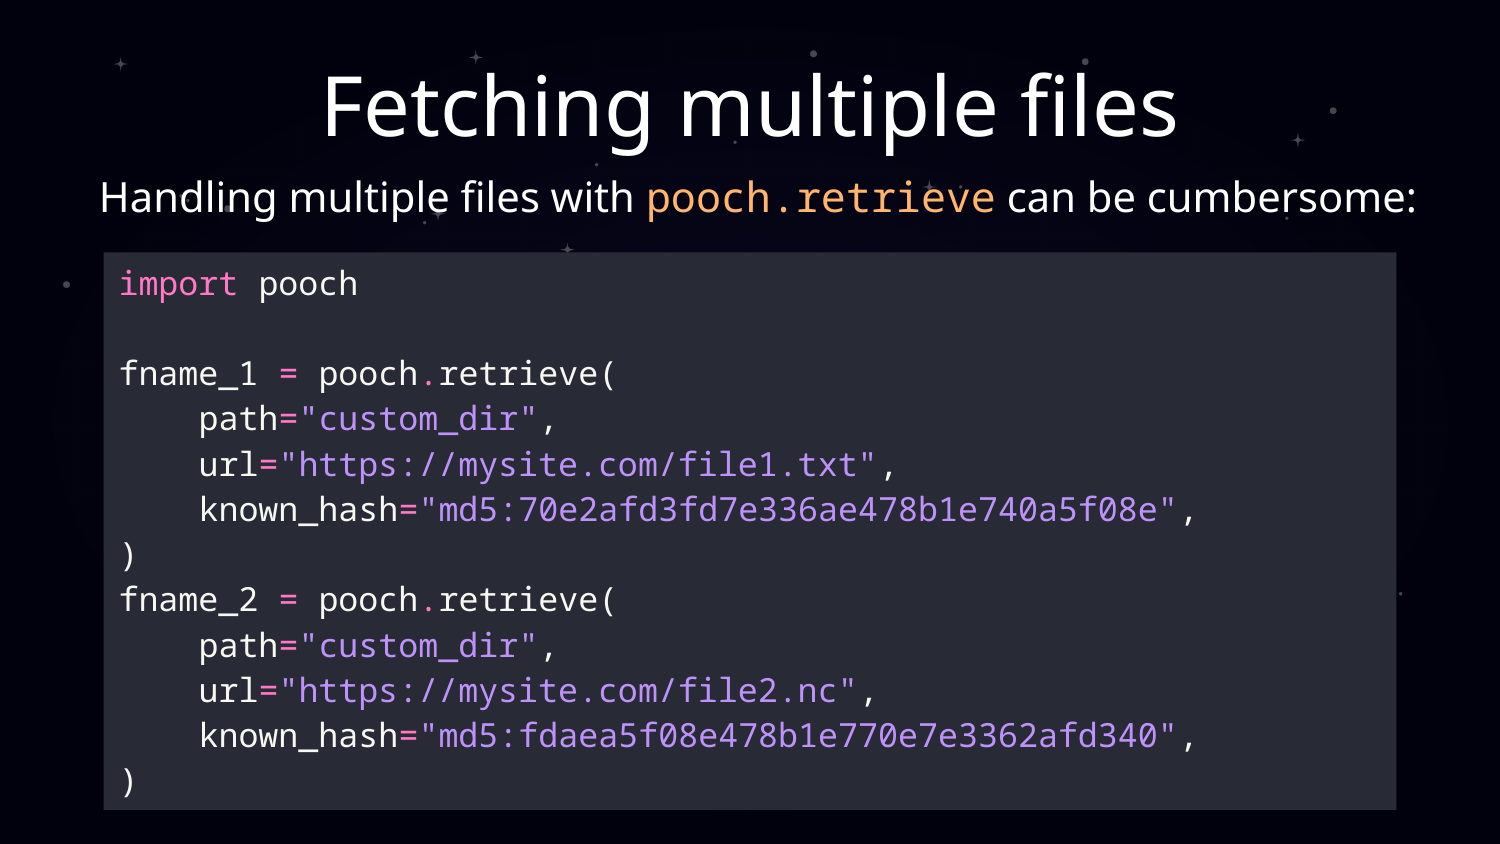

# Fetching multiple files
Handling multiple files with pooch.retrieve can be cumbersome:
import pooch
fname_1 = pooch.retrieve(
 path="custom_dir",
 url="https://mysite.com/file1.txt",
 known_hash="md5:70e2afd3fd7e336ae478b1e740a5f08e",
)
fname_2 = pooch.retrieve(
 path="custom_dir",
 url="https://mysite.com/file2.nc",
 known_hash="md5:fdaea5f08e478b1e770e7e3362afd340",
)